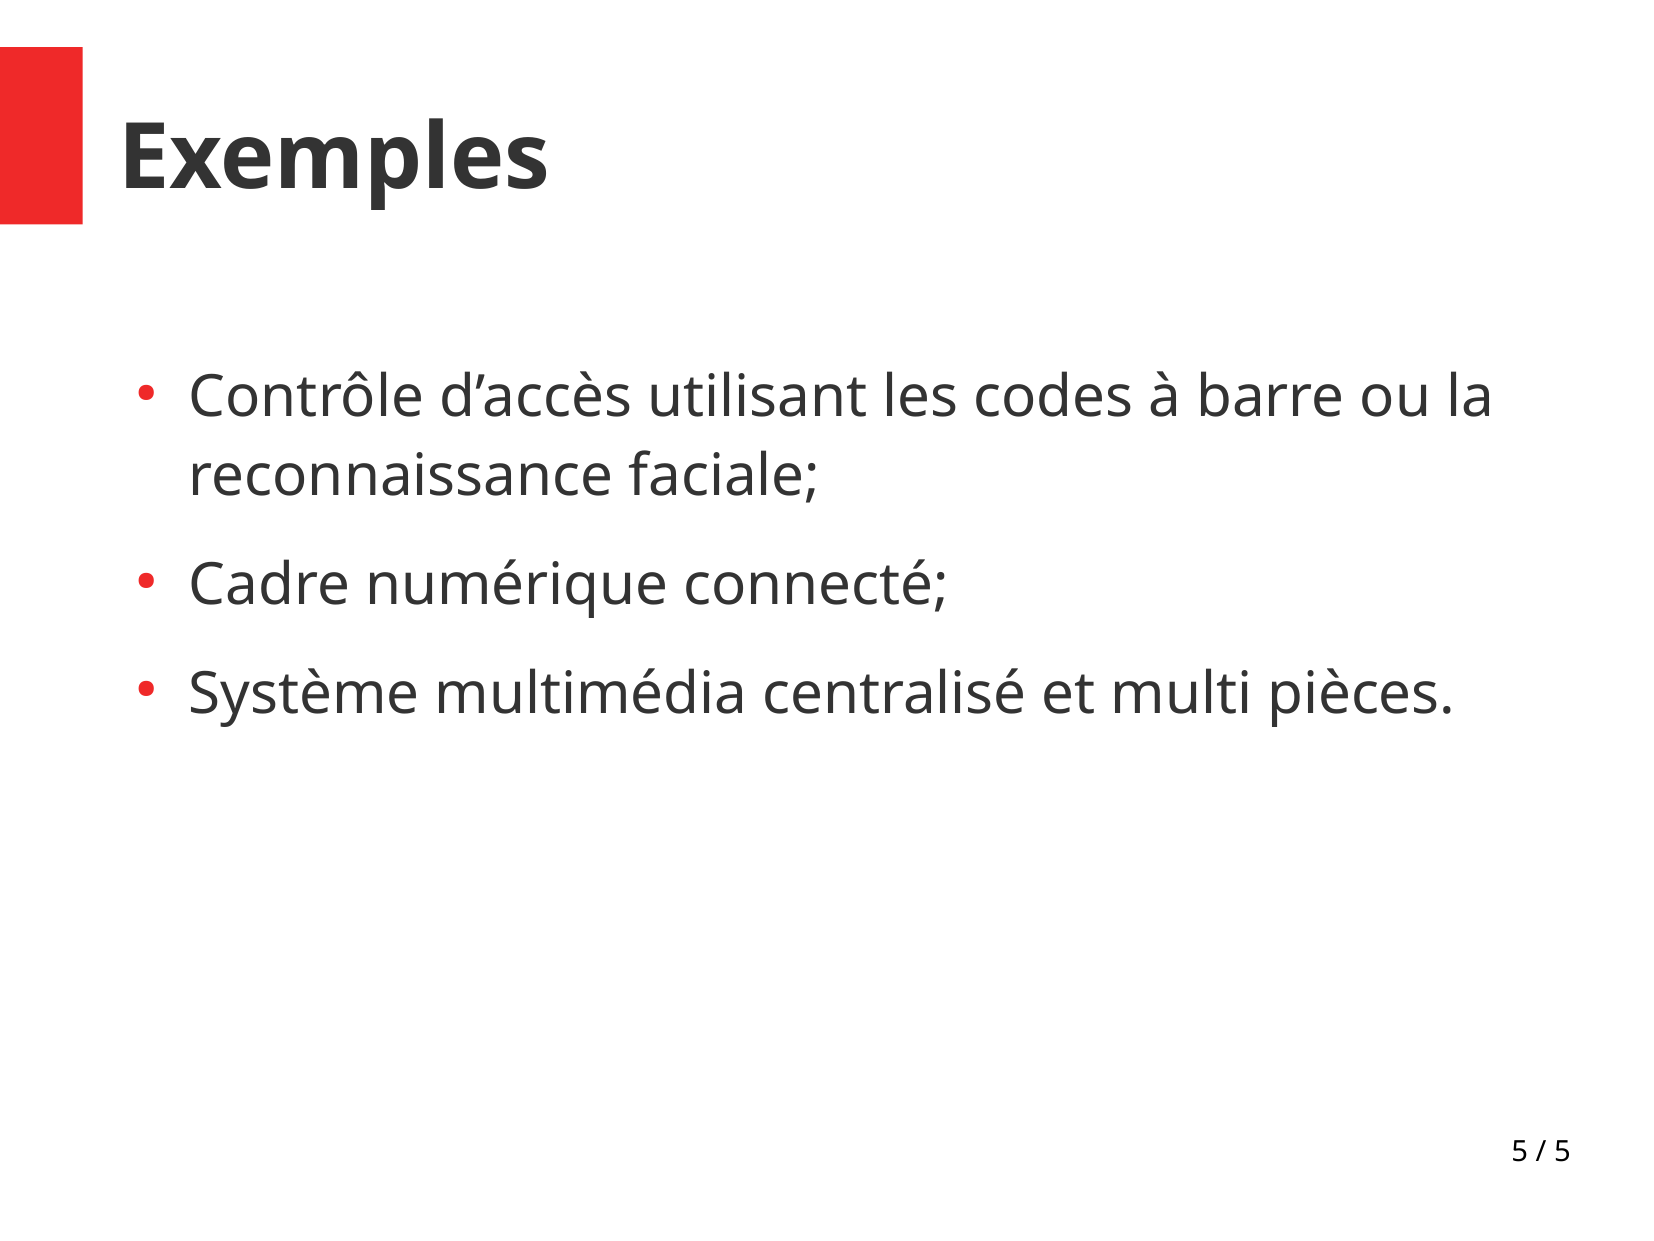

# Exemples
Contrôle d’accès utilisant les codes à barre ou la reconnaissance faciale;
Cadre numérique connecté;
Système multimédia centralisé et multi pièces.
5